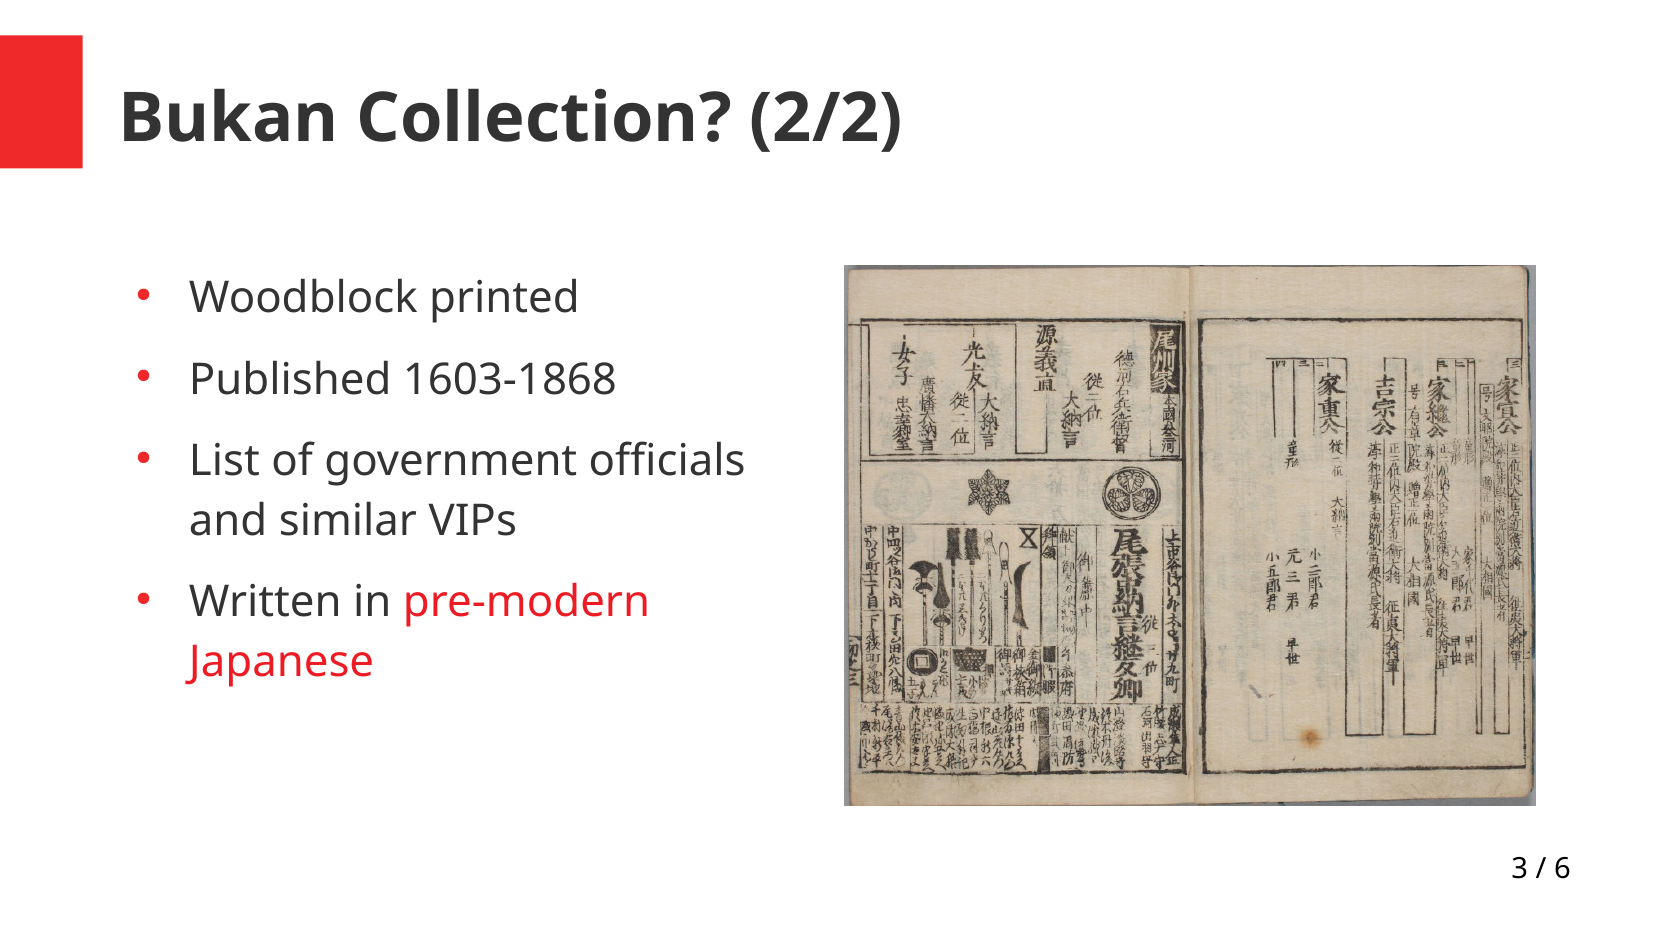

# Bukan Collection? (2/2)
Woodblock printed
Published 1603-1868
List of government officials and similar VIPs
Written in pre-modern Japanese
3